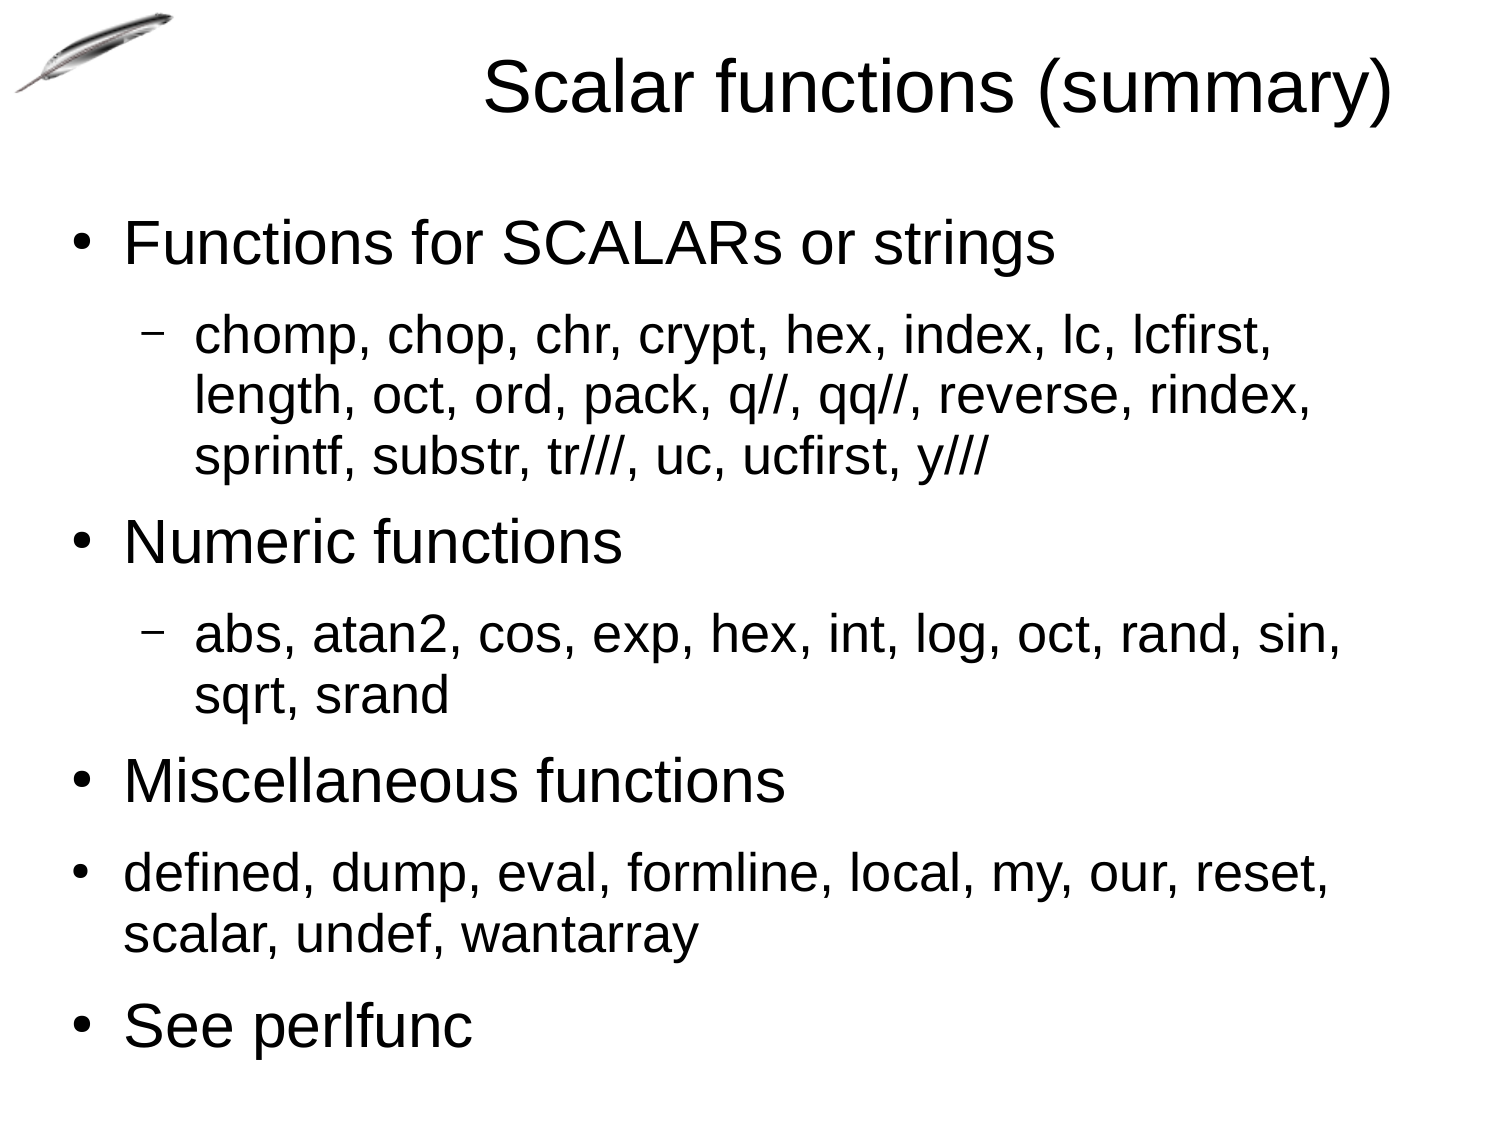

# Scalar functions (summary)
Functions for SCALARs or strings
chomp, chop, chr, crypt, hex, index, lc, lcfirst, length, oct, ord, pack, q//, qq//, reverse, rindex, sprintf, substr, tr///, uc, ucfirst, y///
Numeric functions
abs, atan2, cos, exp, hex, int, log, oct, rand, sin, sqrt, srand
Miscellaneous functions
defined, dump, eval, formline, local, my, our, reset, scalar, undef, wantarray
See perlfunc